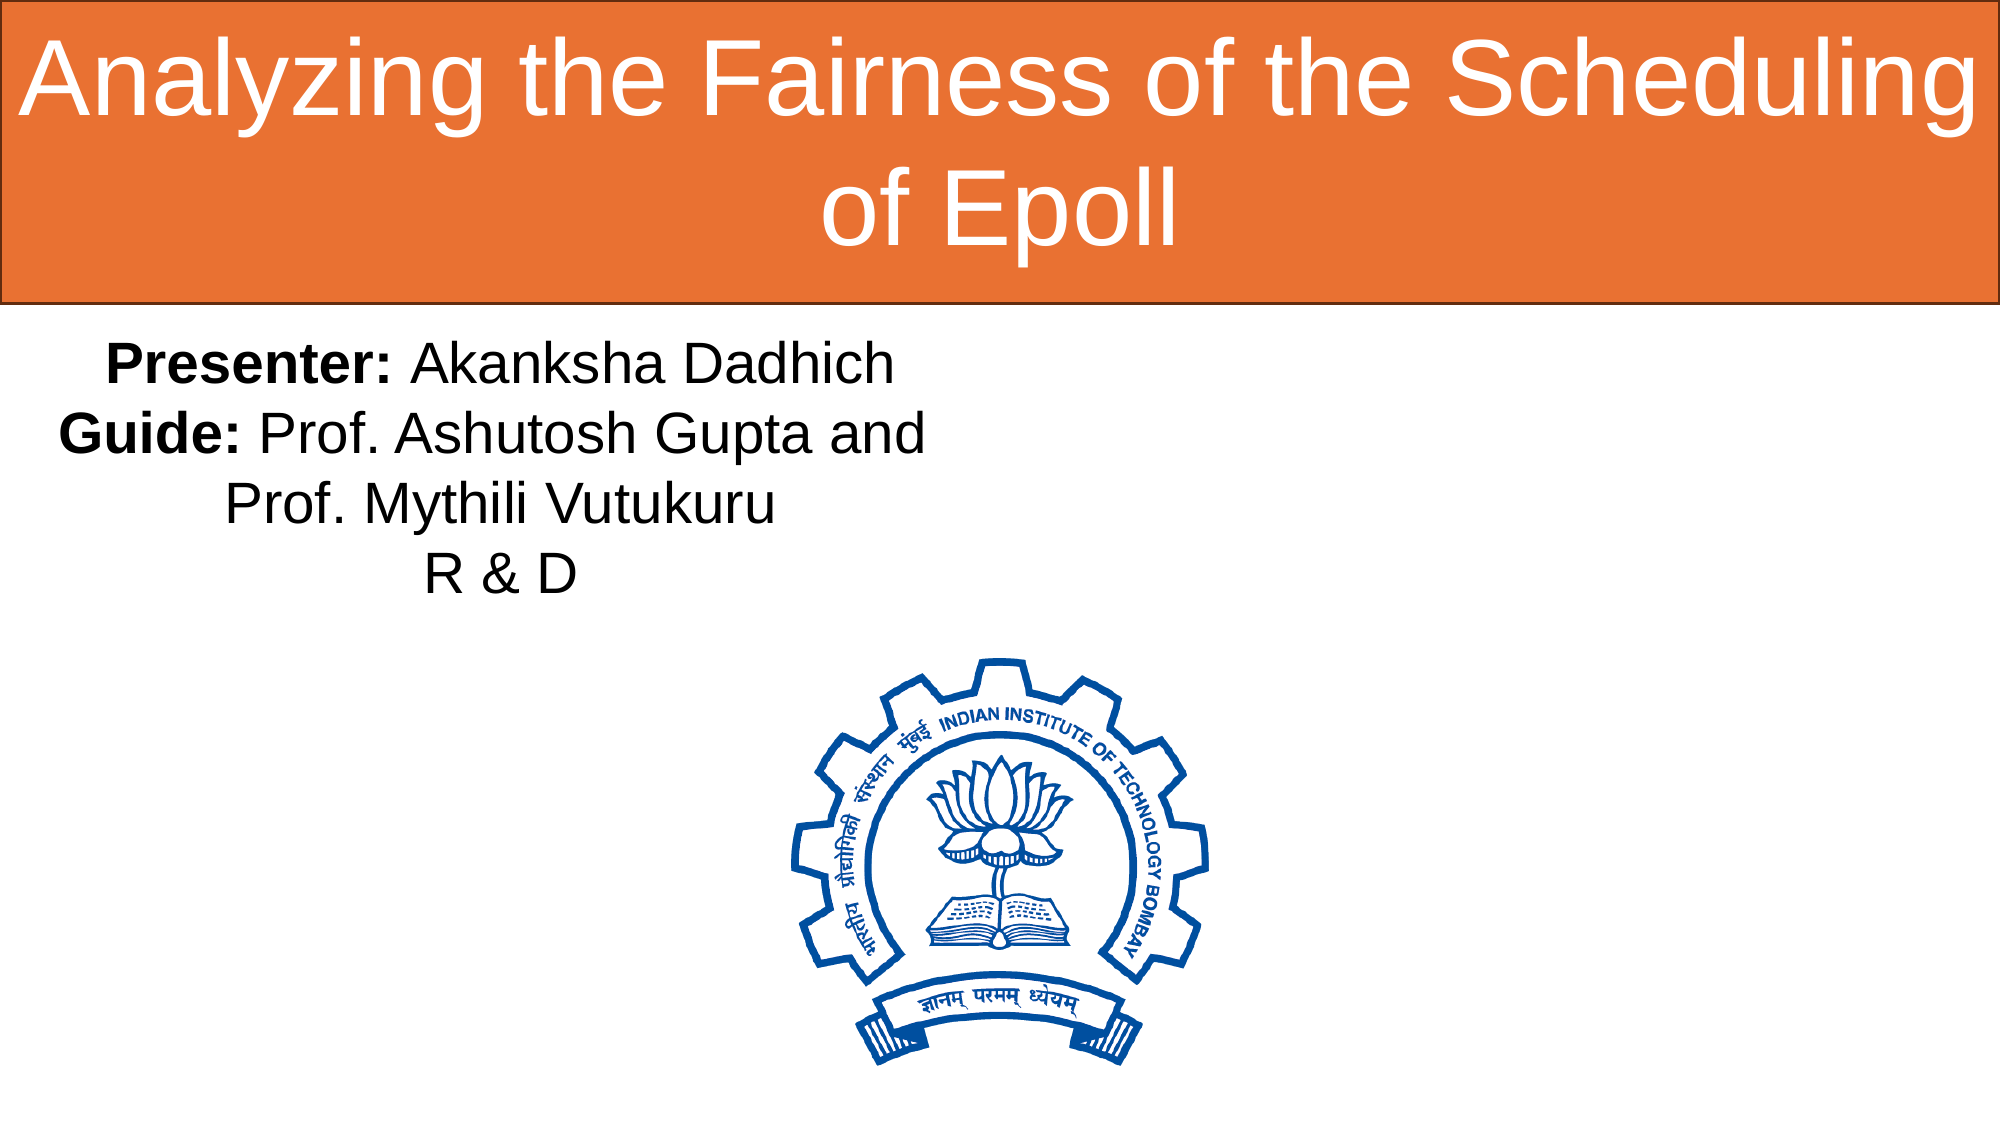

Analyzing the Fairness of the Scheduling of Epoll
Presenter: Akanksha Dadhich
Guide: Prof. Ashutosh Gupta and
Prof. Mythili Vutukuru
R & D